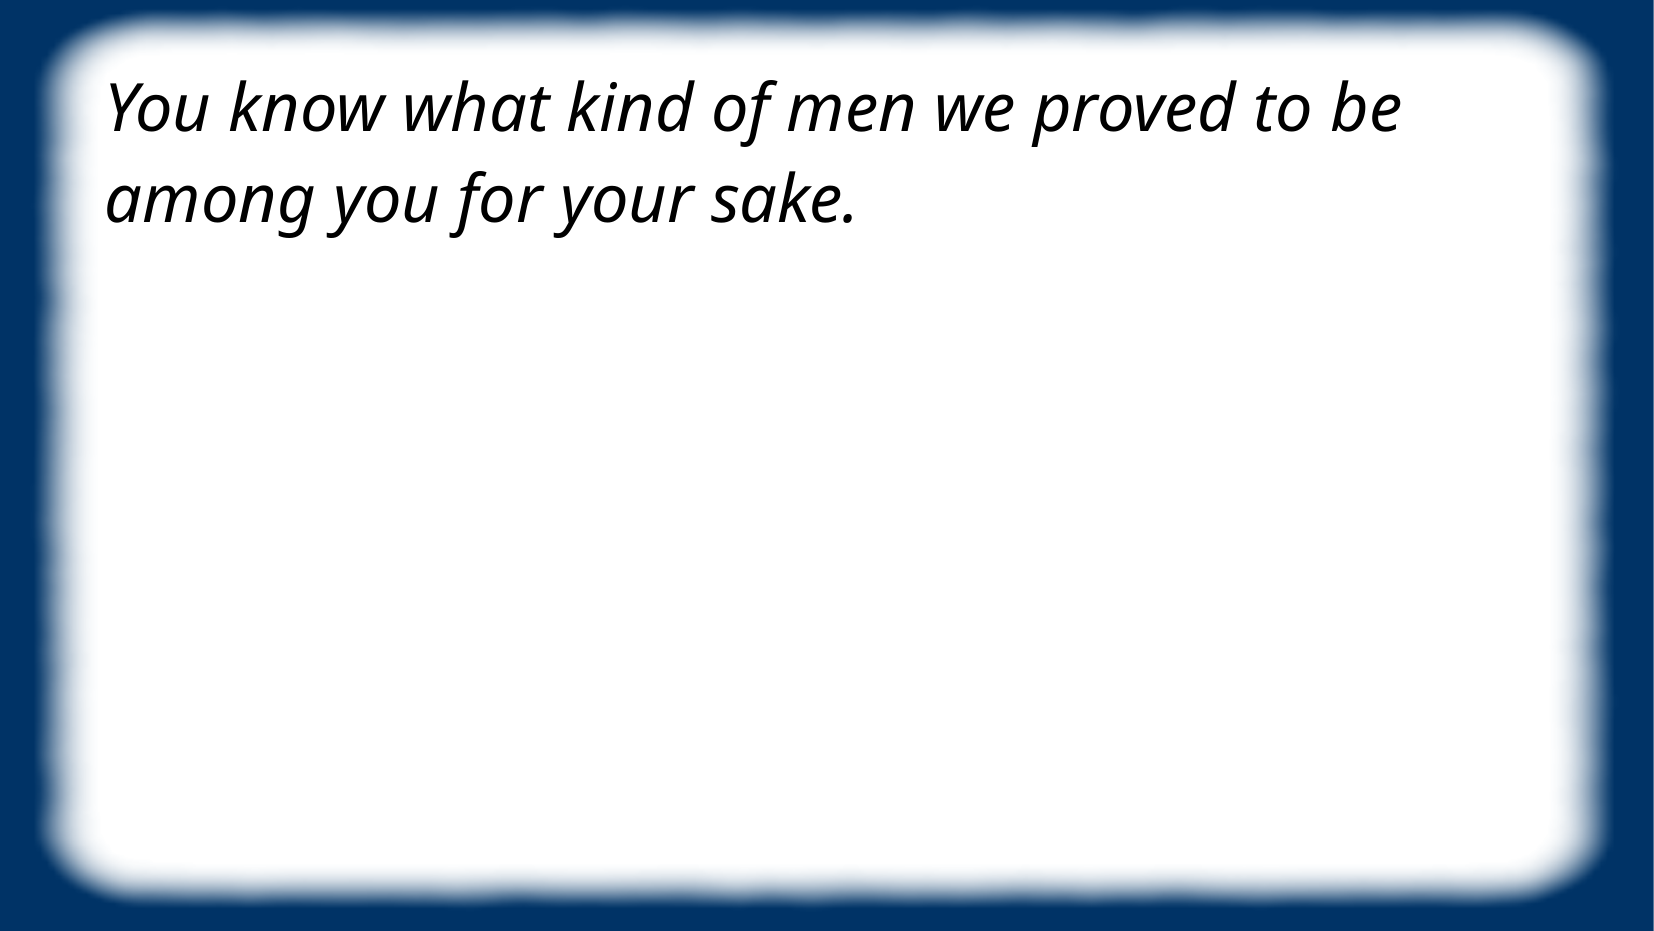

You know what kind of men we proved to be among you for your sake.